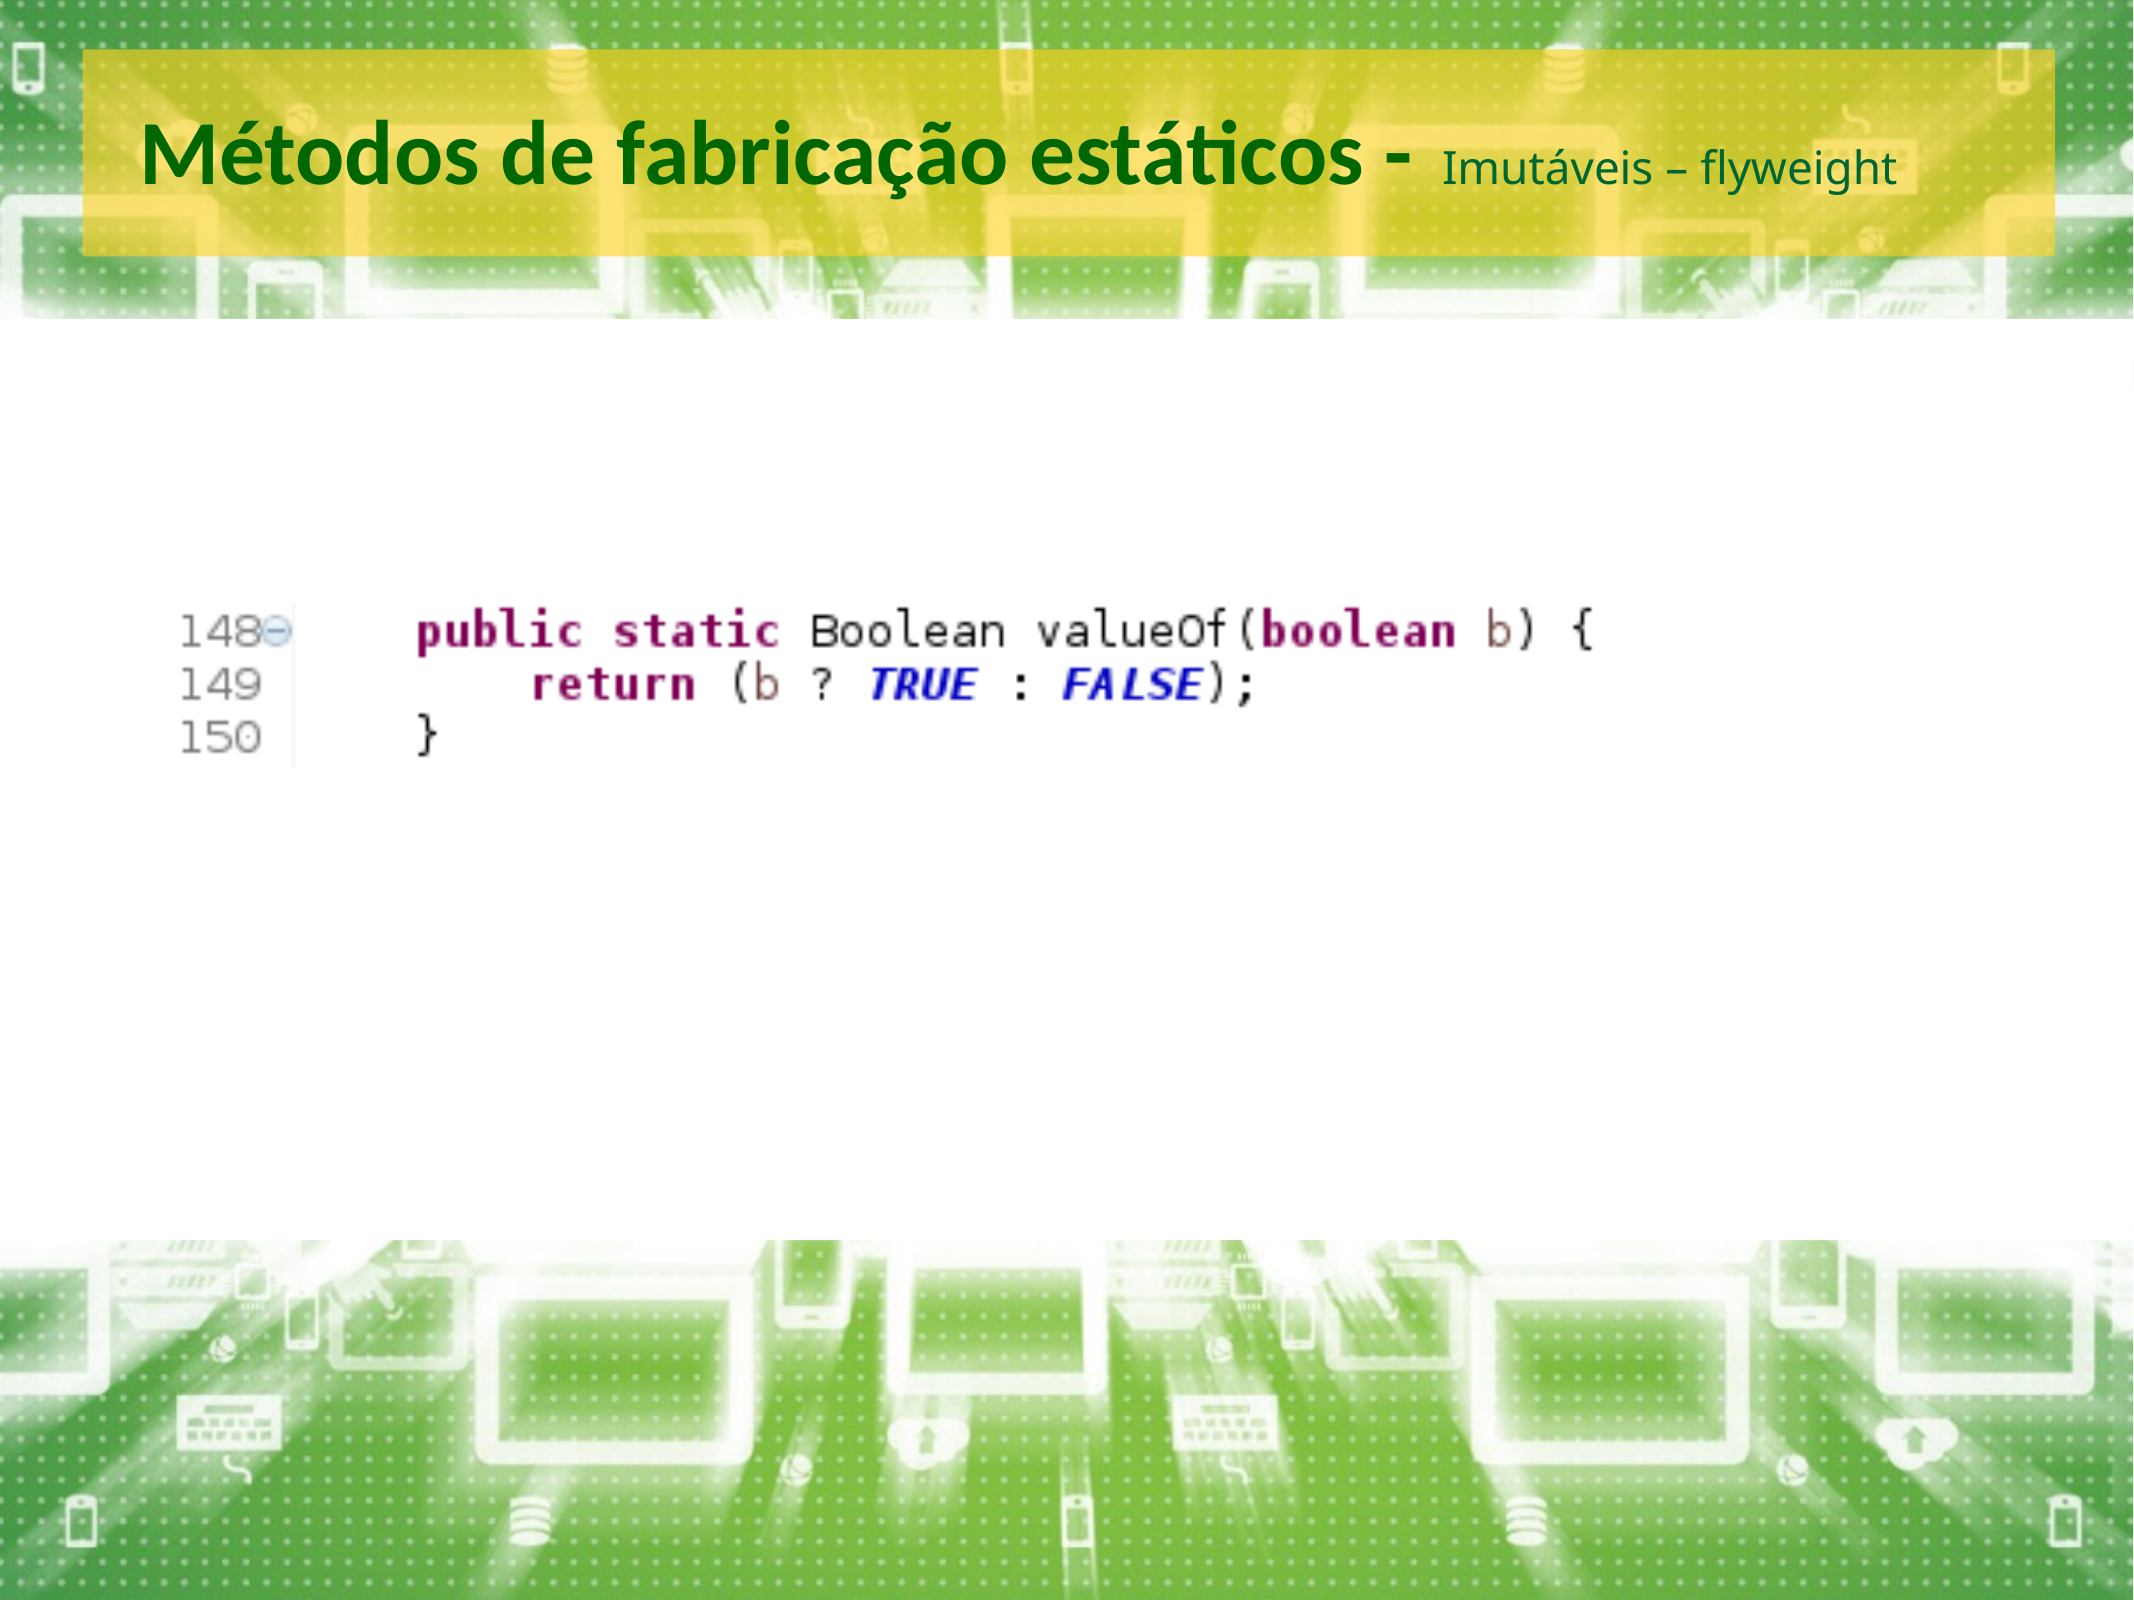

# Métodos de fabricação estáticos - Imutáveis – flyweight